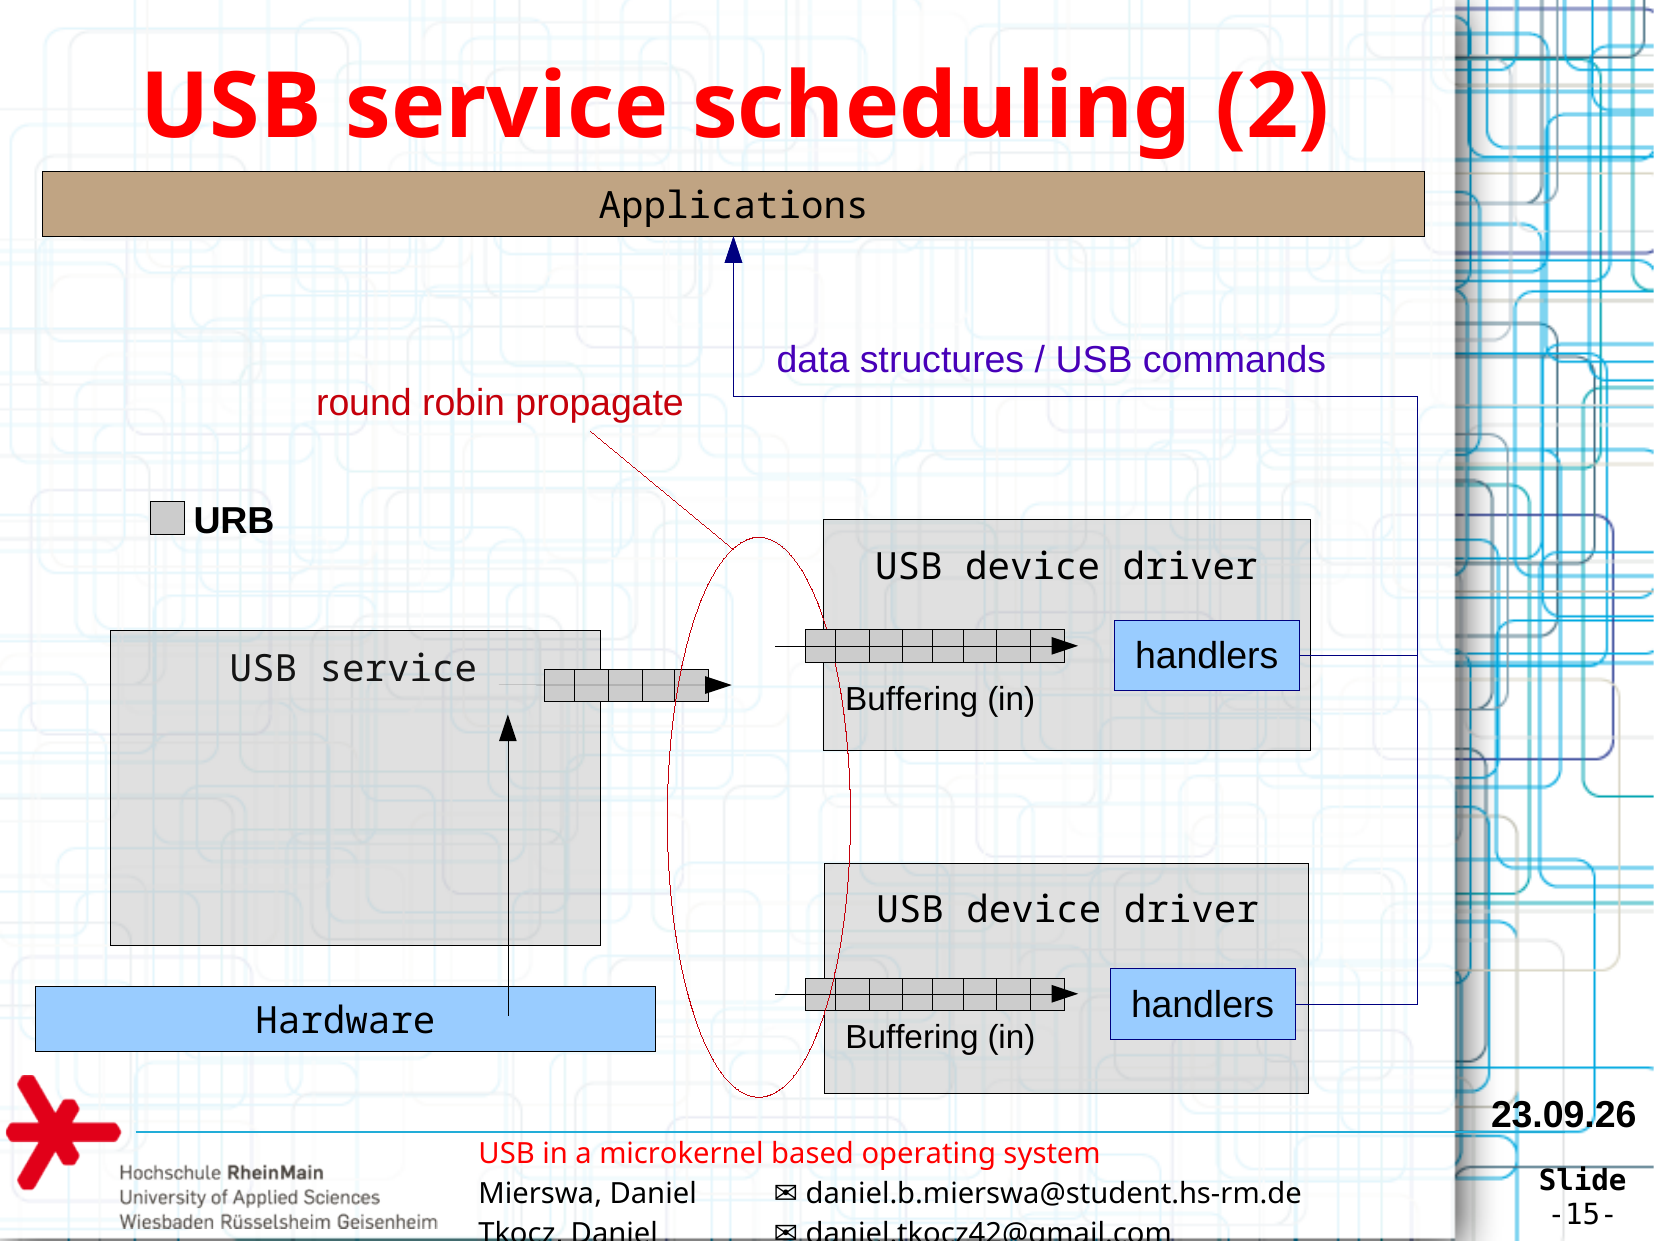

USB service scheduling (2)
Applications
data structures / USB commands
round robin propagate
URB
USB device driver
handlers
USB service
Buffering (in)
USB device driver
handlers
Hardware
Buffering (in)
15